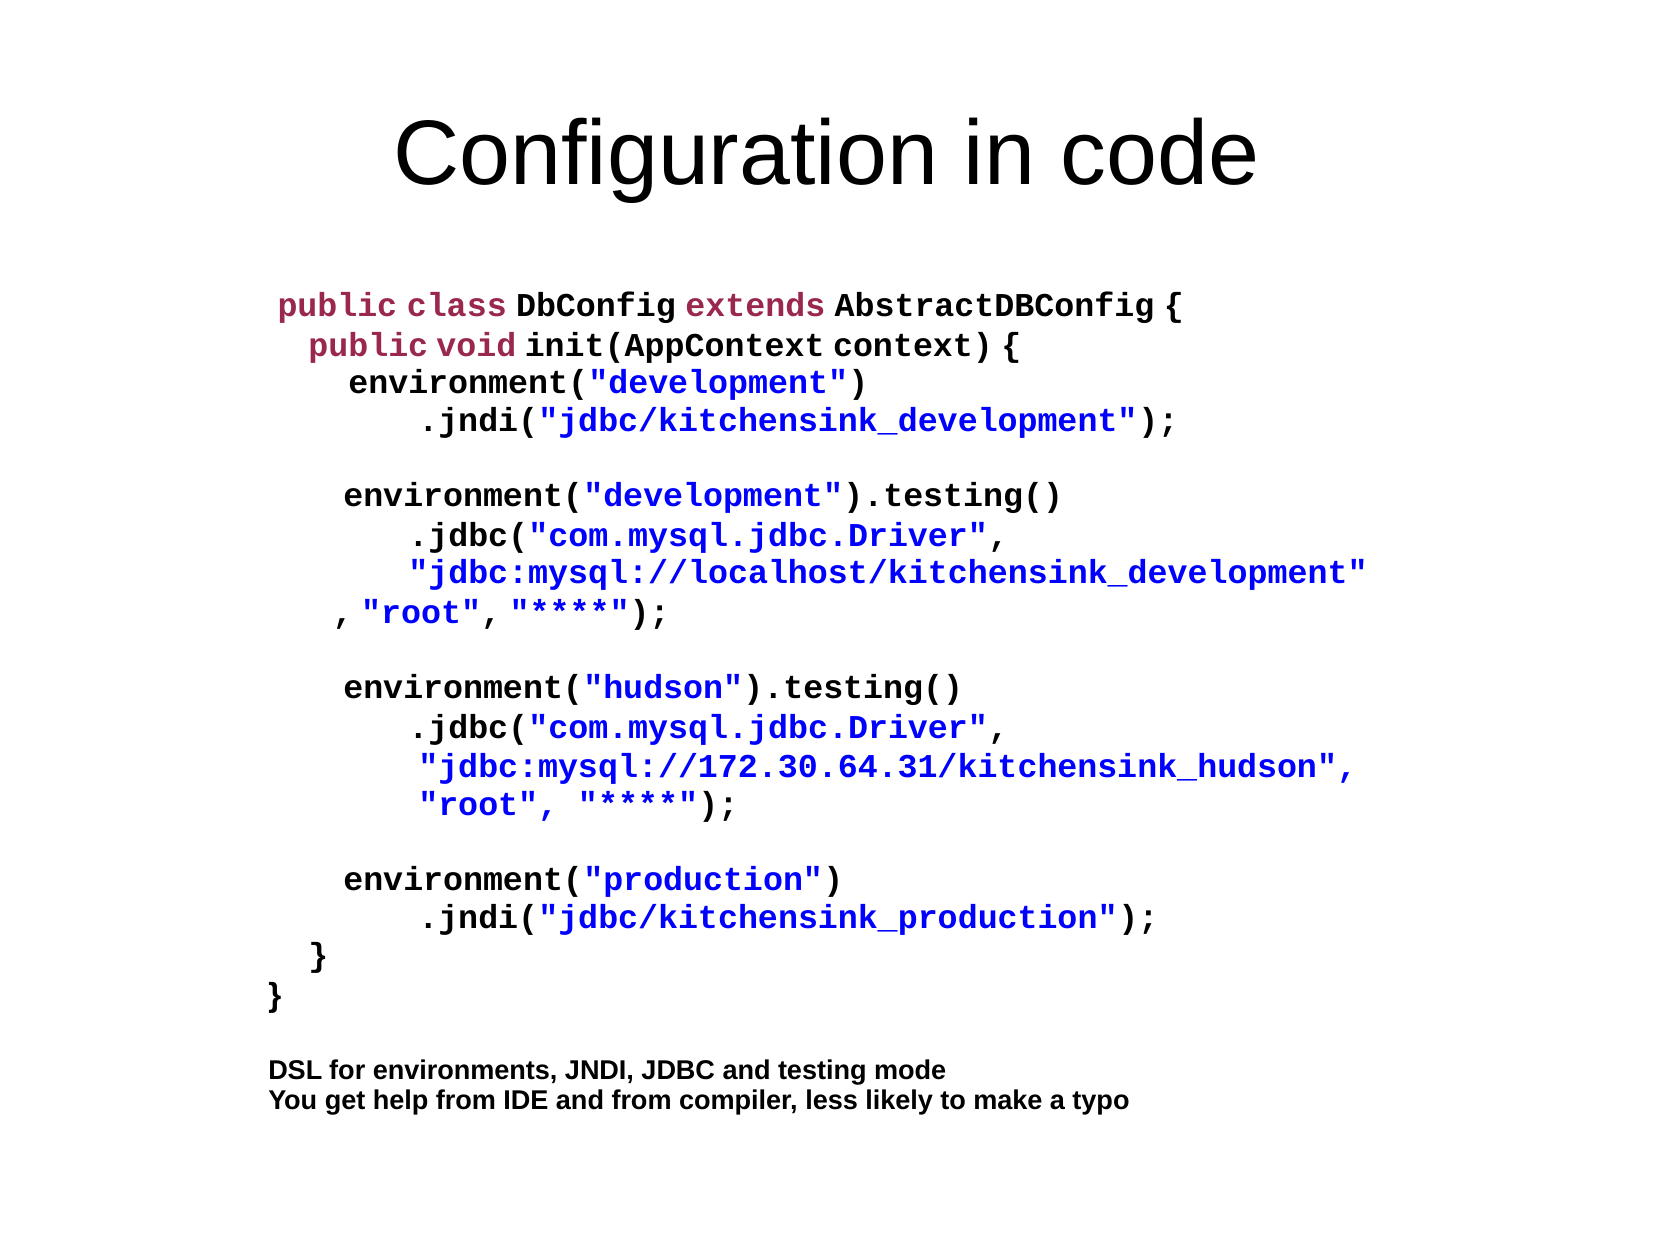

# Configuration in code
 public class DbConfig extends AbstractDBConfig {
 public void init(AppContext context) {
 environment("development")
		.jndi("jdbc/kitchensink_development");
	environment("development").testing()
 .jdbc("com.mysql.jdbc.Driver",
 "jdbc:mysql://localhost/kitchensink_development"
 , "root", "****");
	environment("hudson").testing()
 .jdbc("com.mysql.jdbc.Driver",
		"jdbc:mysql://172.30.64.31/kitchensink_hudson",
		"root", "****");
	environment("production")
		.jndi("jdbc/kitchensink_production");
 }
}
DSL for environments, JNDI, JDBC and testing mode
You get help from IDE and from compiler, less likely to make a typo